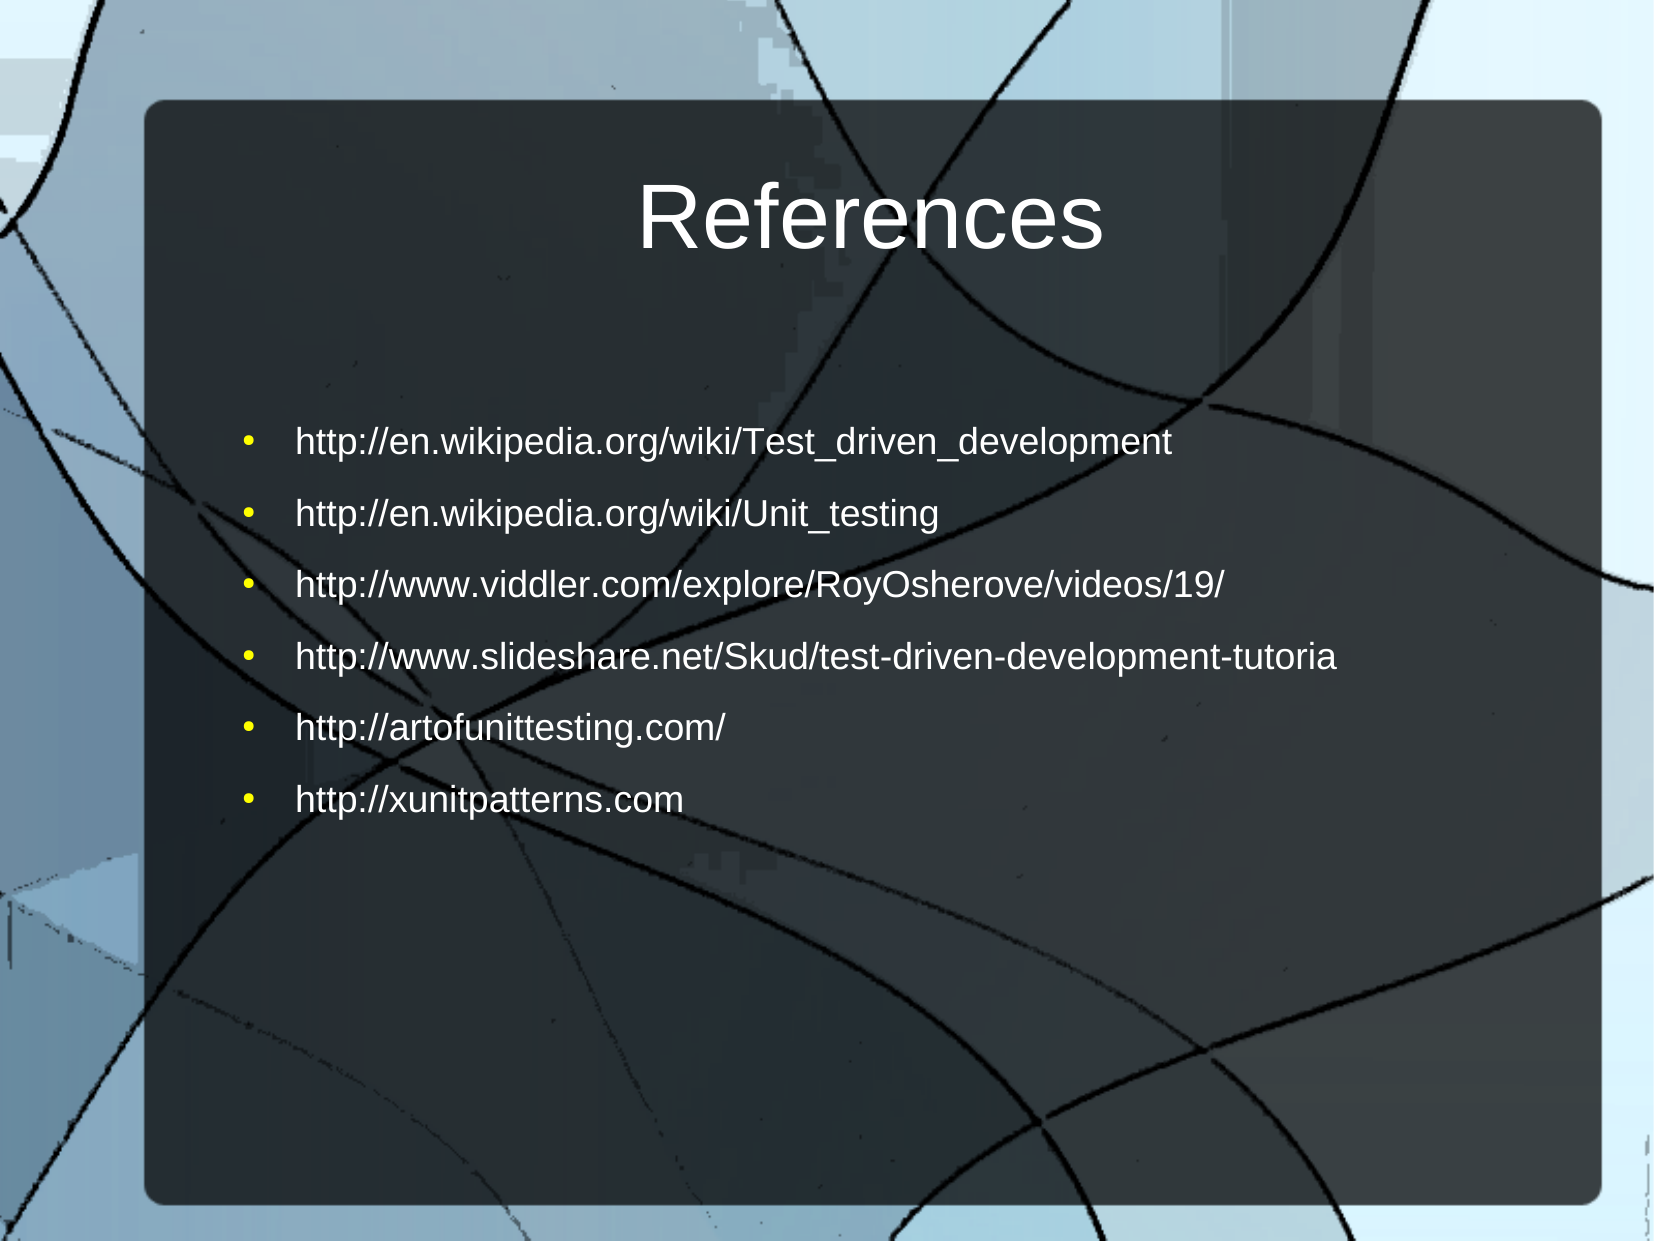

# References
http://en.wikipedia.org/wiki/Test_driven_development
http://en.wikipedia.org/wiki/Unit_testing
http://www.viddler.com/explore/RoyOsherove/videos/19/
http://www.slideshare.net/Skud/test-driven-development-tutoria
http://artofunittesting.com/
http://xunitpatterns.com